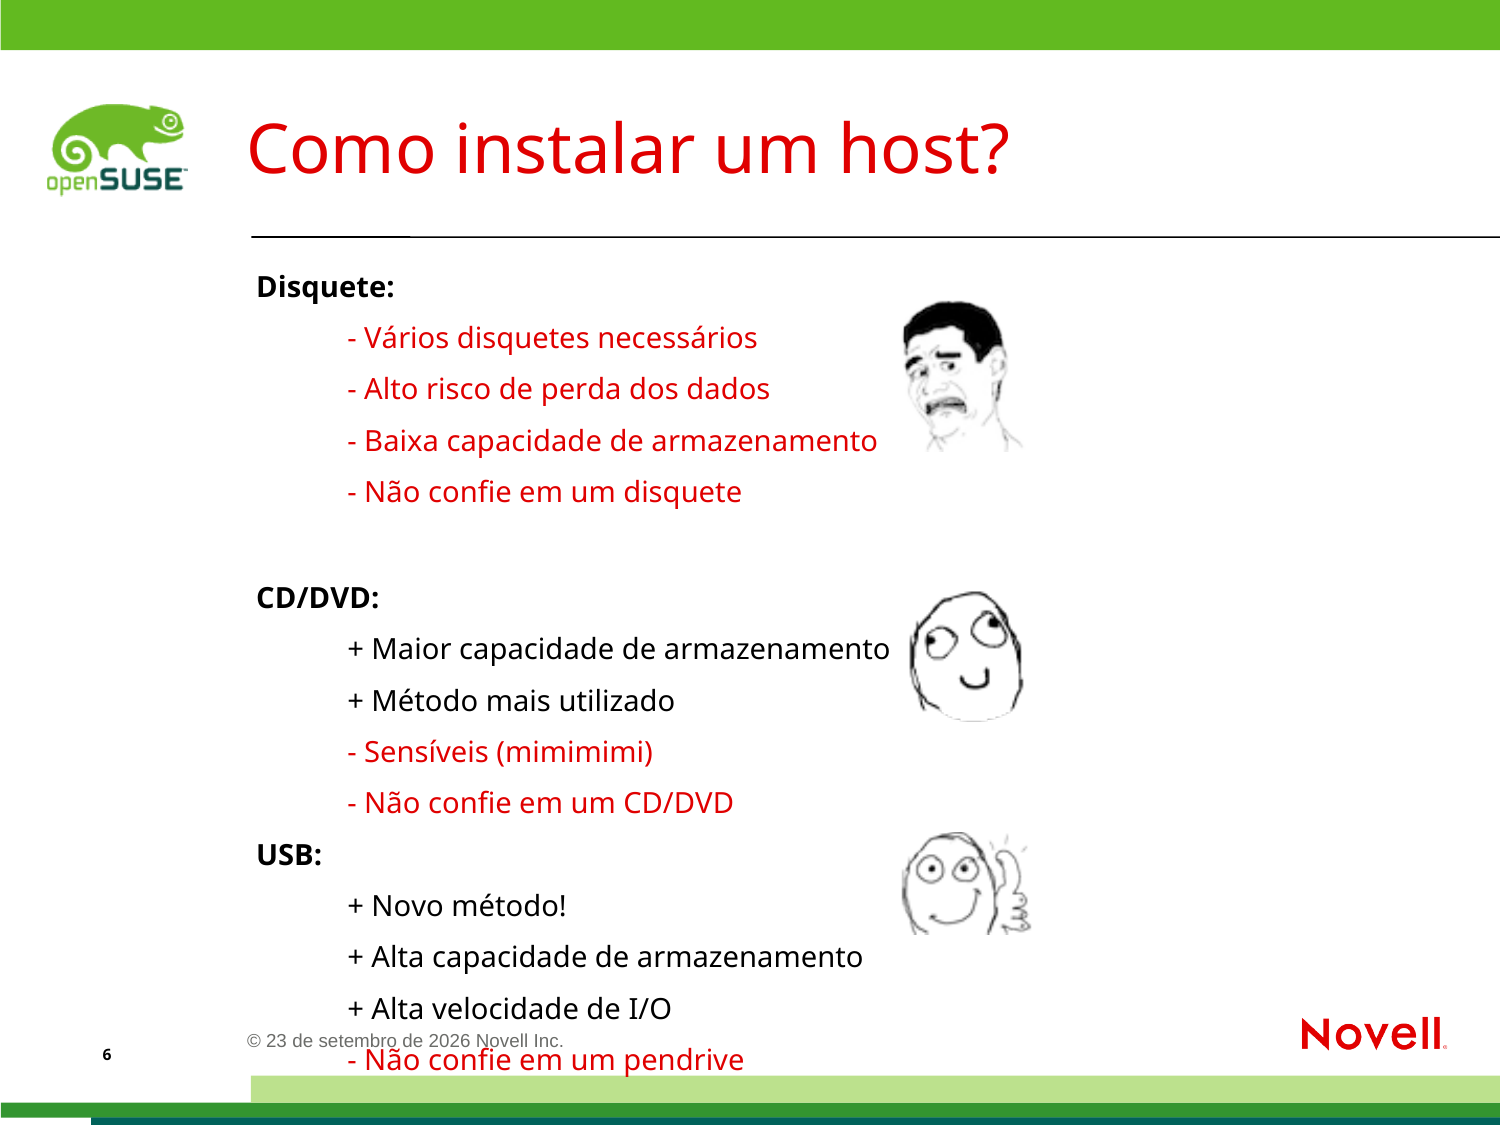

# Como instalar um host?
Disquete:
- Vários disquetes necessários
- Alto risco de perda dos dados
- Baixa capacidade de armazenamento
- Não confie em um disquete
CD/DVD:
+ Maior capacidade de armazenamento
+ Método mais utilizado
- Sensíveis (mimimimi)
- Não confie em um CD/DVD
USB:
+ Novo método!
+ Alta capacidade de armazenamento
+ Alta velocidade de I/O
- Não confie em um pendrive